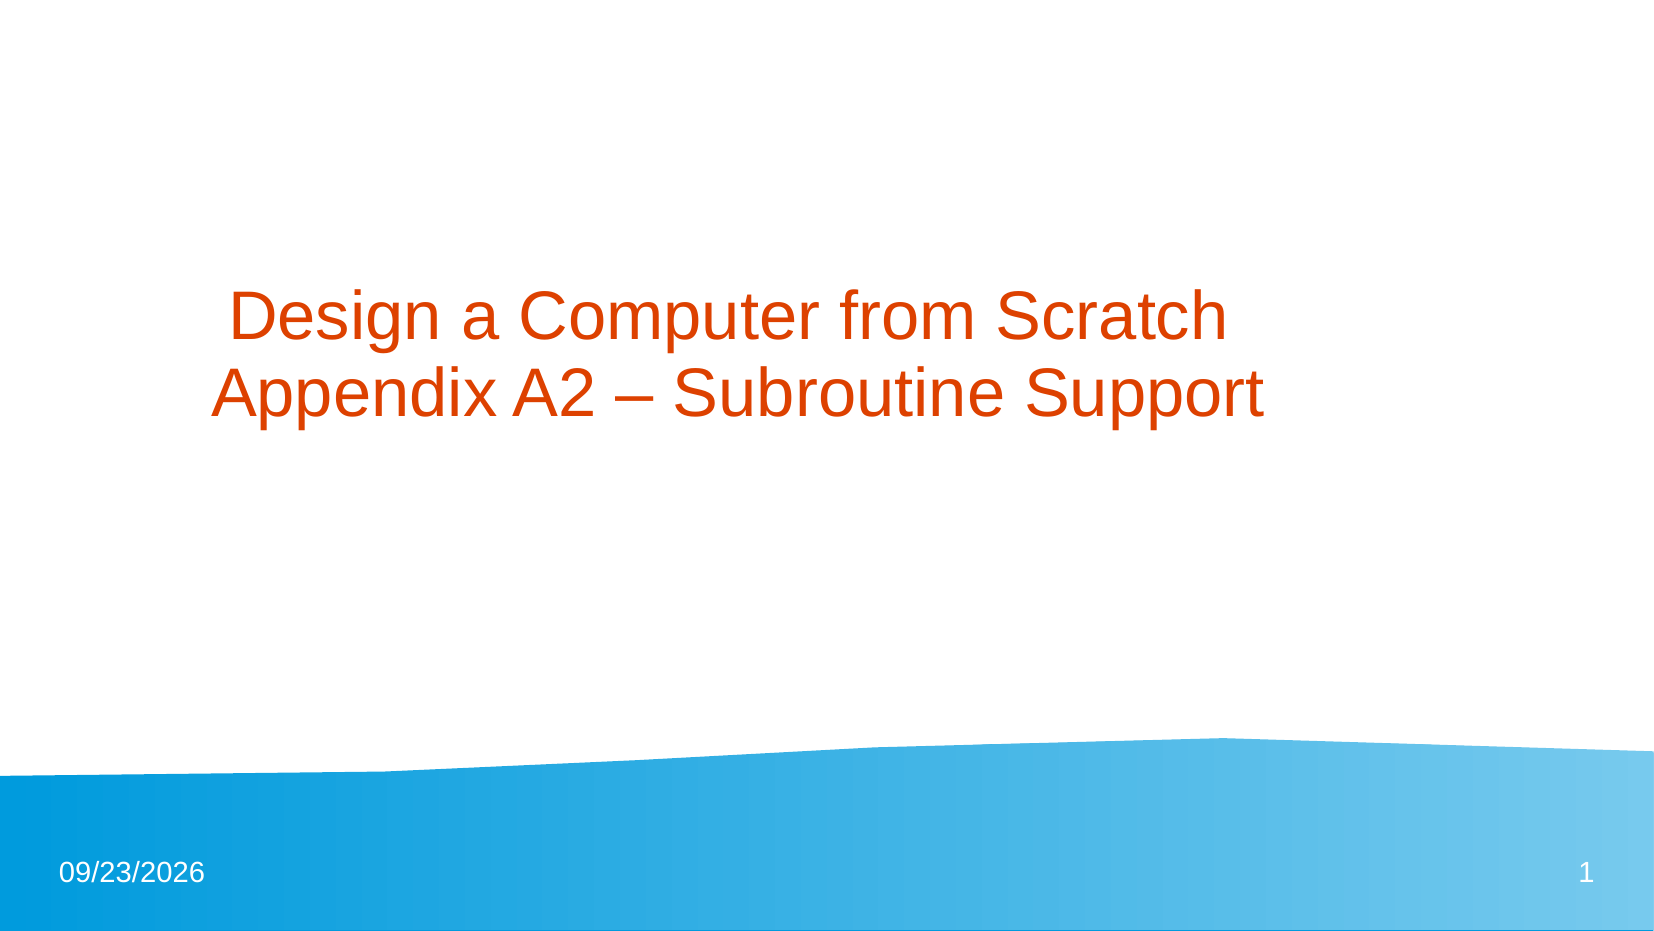

# Design a Computer from Scratch Appendix A2 – Subroutine Support